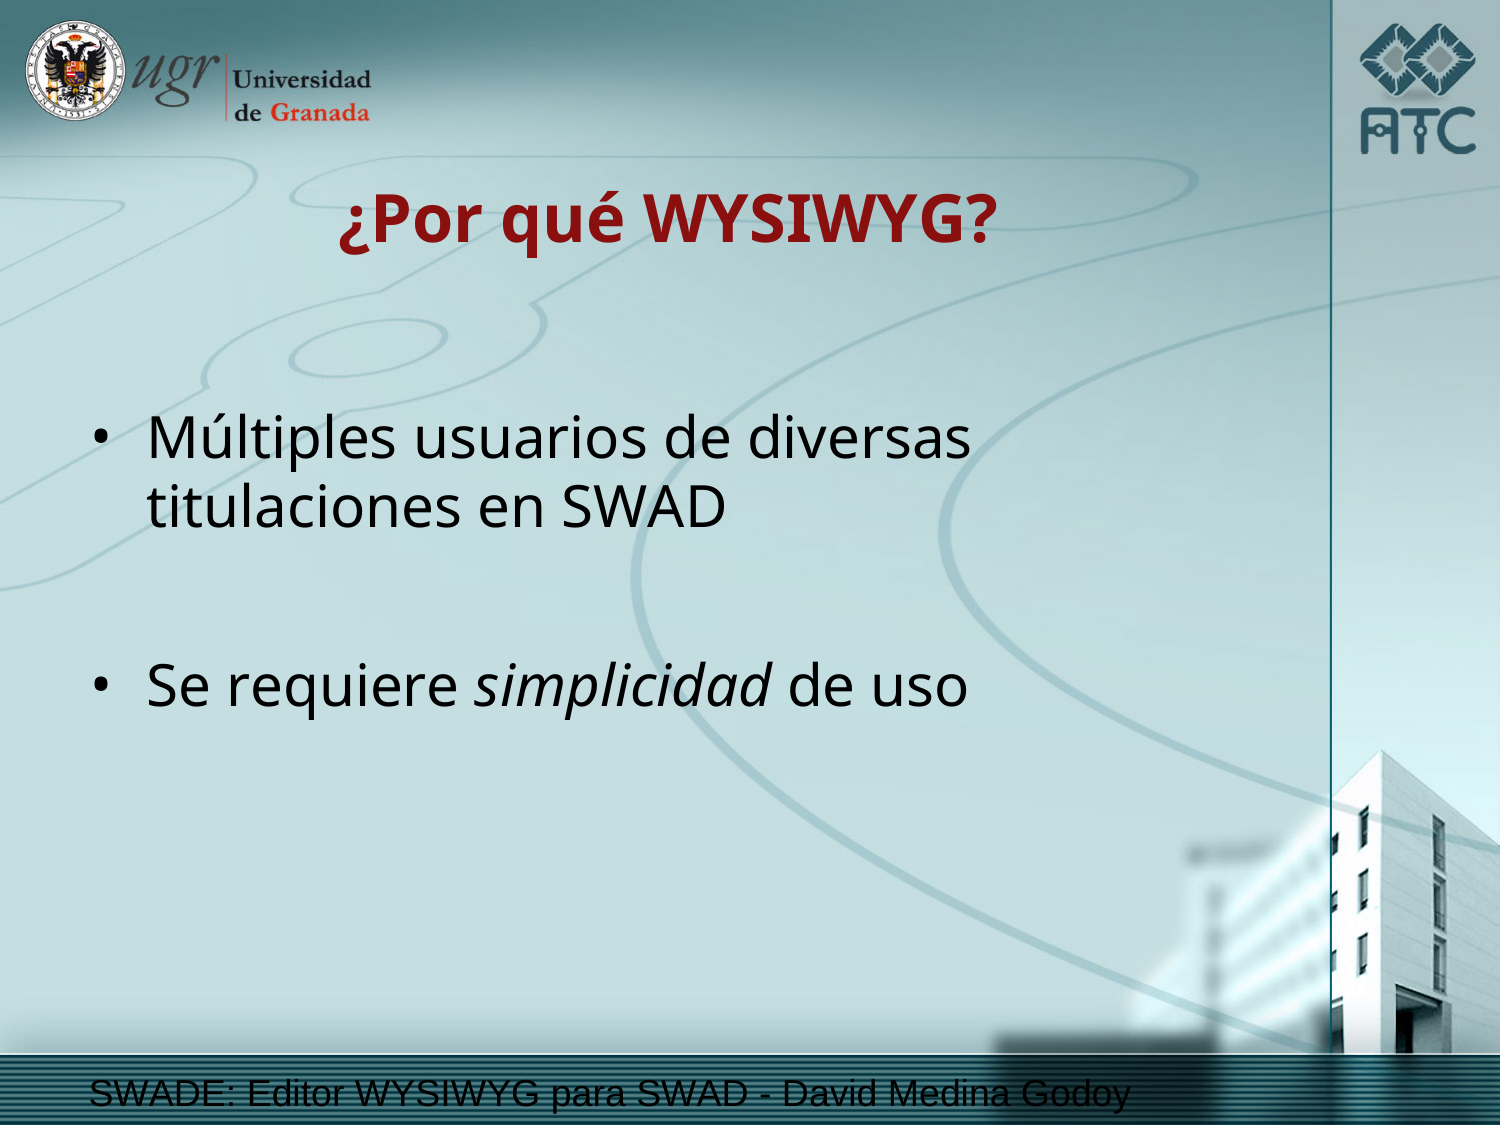

# ¿Por qué WYSIWYG?
Múltiples usuarios de diversas titulaciones en SWAD
Se requiere simplicidad de uso
SWADE: Editor WYSIWYG para SWAD - David Medina Godoy